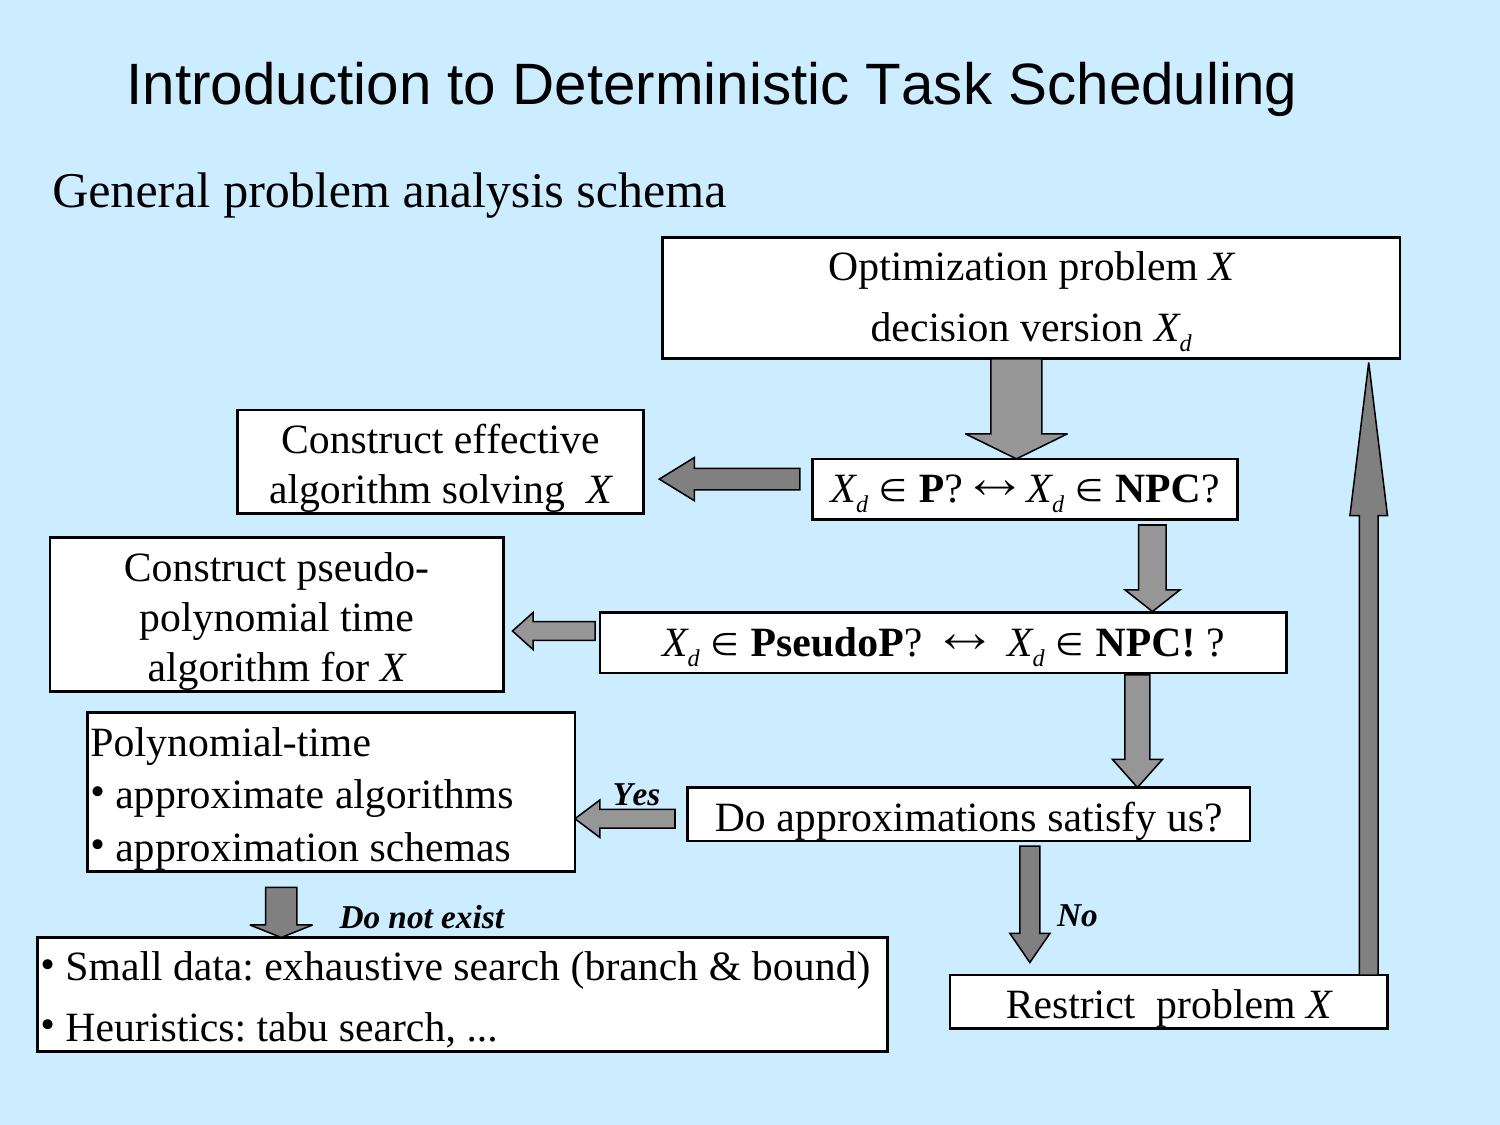

# Introduction to Deterministic Task Scheduling
General problem analysis schema
Optimization problem X
decision version Xd
Xd  P?  Xd  NPC?
No
Restrict problem X
Construct effective algorithm solving X
Construct pseudo-polynomial time algorithm for X
Xd  PseudoP?  Xd  NPC! ?
Polynomial-time
 approximate algorithms
 approximation schemas
Yes
Do approximations satisfy us?
Do not exist
 Small data: exhaustive search (branch & bound)
 Heuristics: tabu search, ...